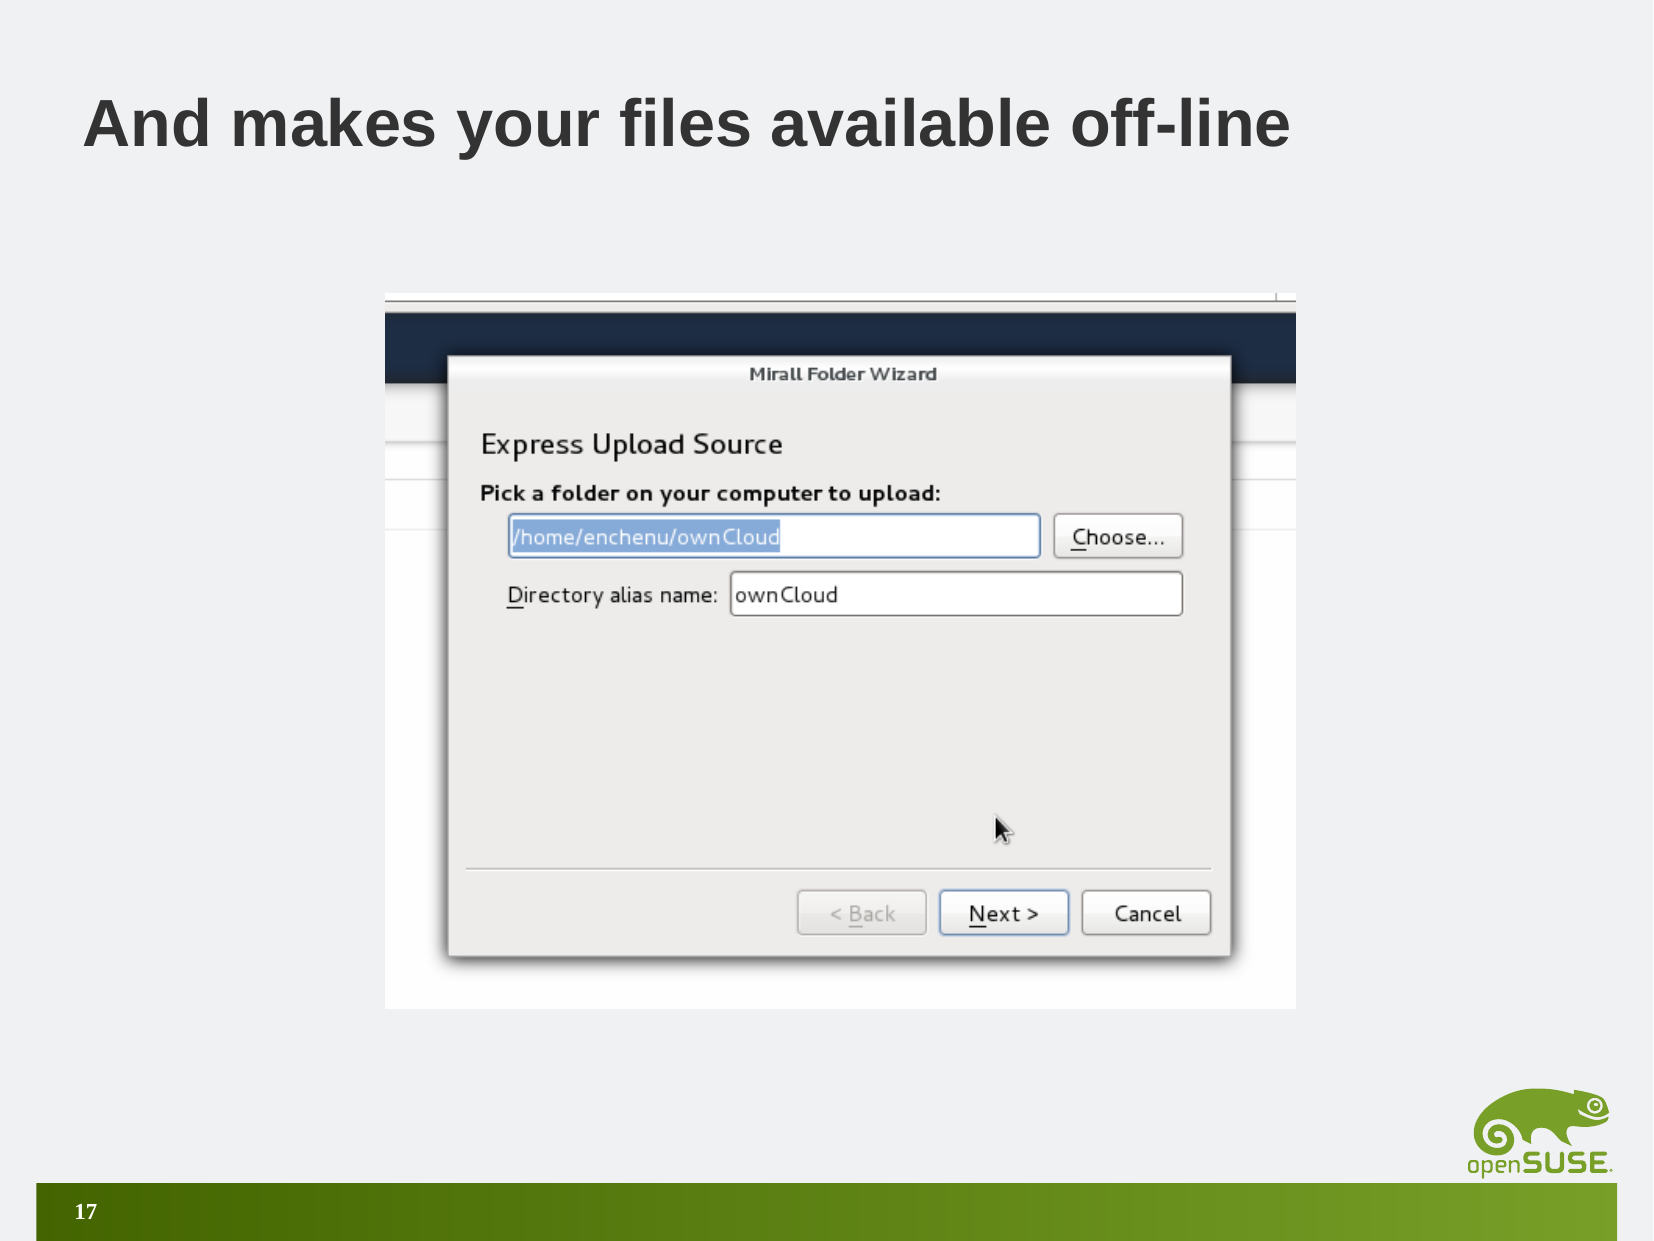

# And makes your files available off-line
17